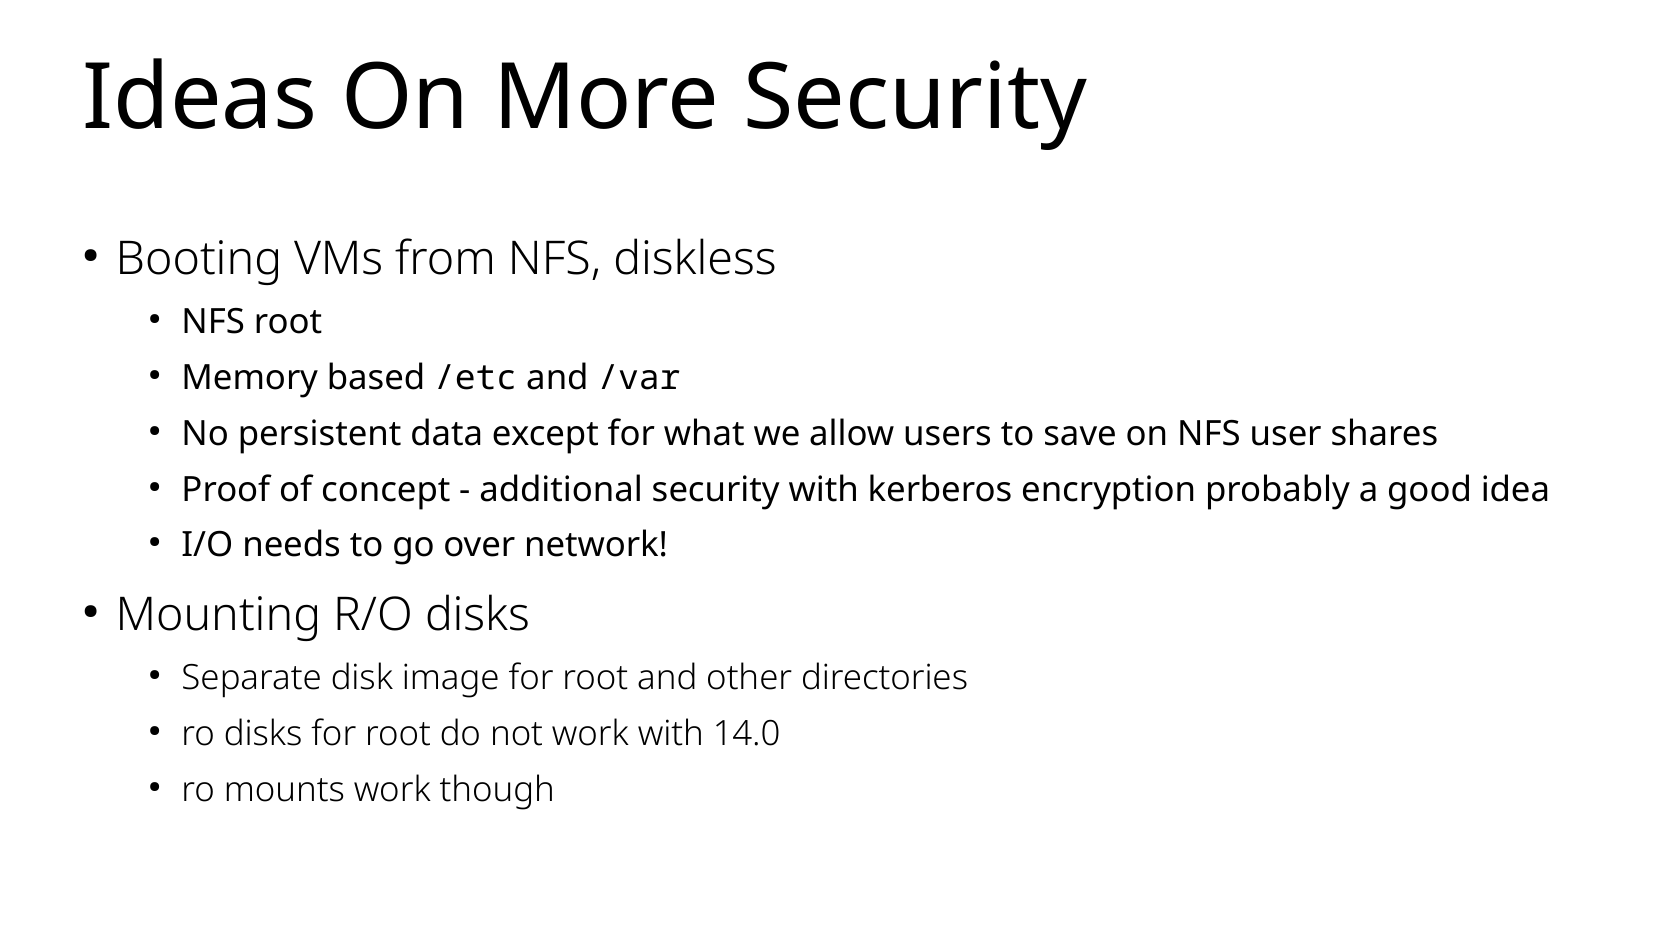

# Ideas On More Security
Booting VMs from NFS, diskless
NFS root
Memory based /etc and /var
No persistent data except for what we allow users to save on NFS user shares
Proof of concept - additional security with kerberos encryption probably a good idea
I/O needs to go over network!
Mounting R/O disks
Separate disk image for root and other directories
ro disks for root do not work with 14.0
ro mounts work though